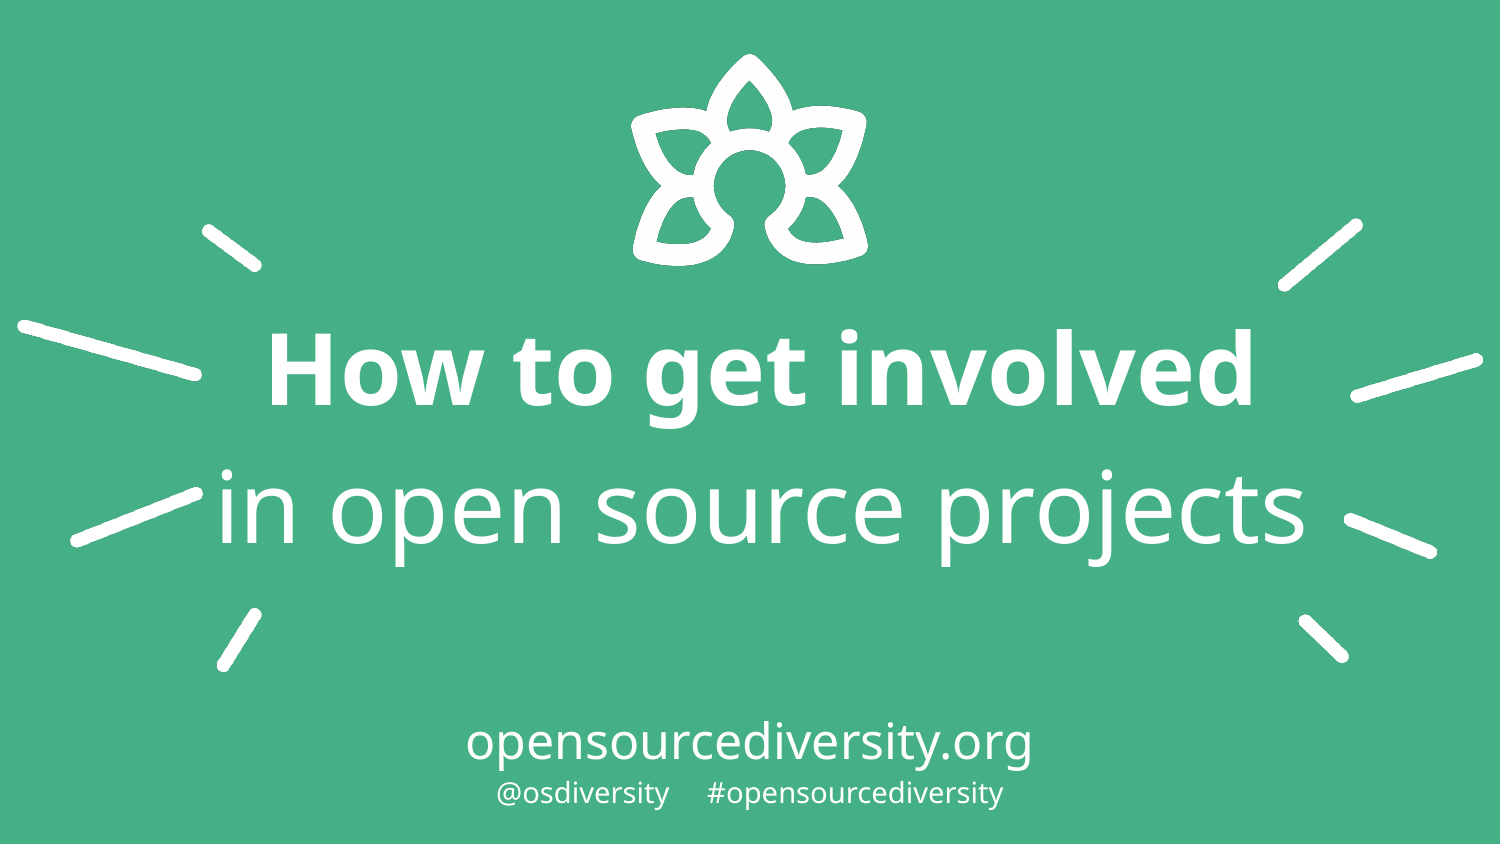

# How to get involved in open source projects
opensourcediversity.org
@osdiversity #opensourcediversity